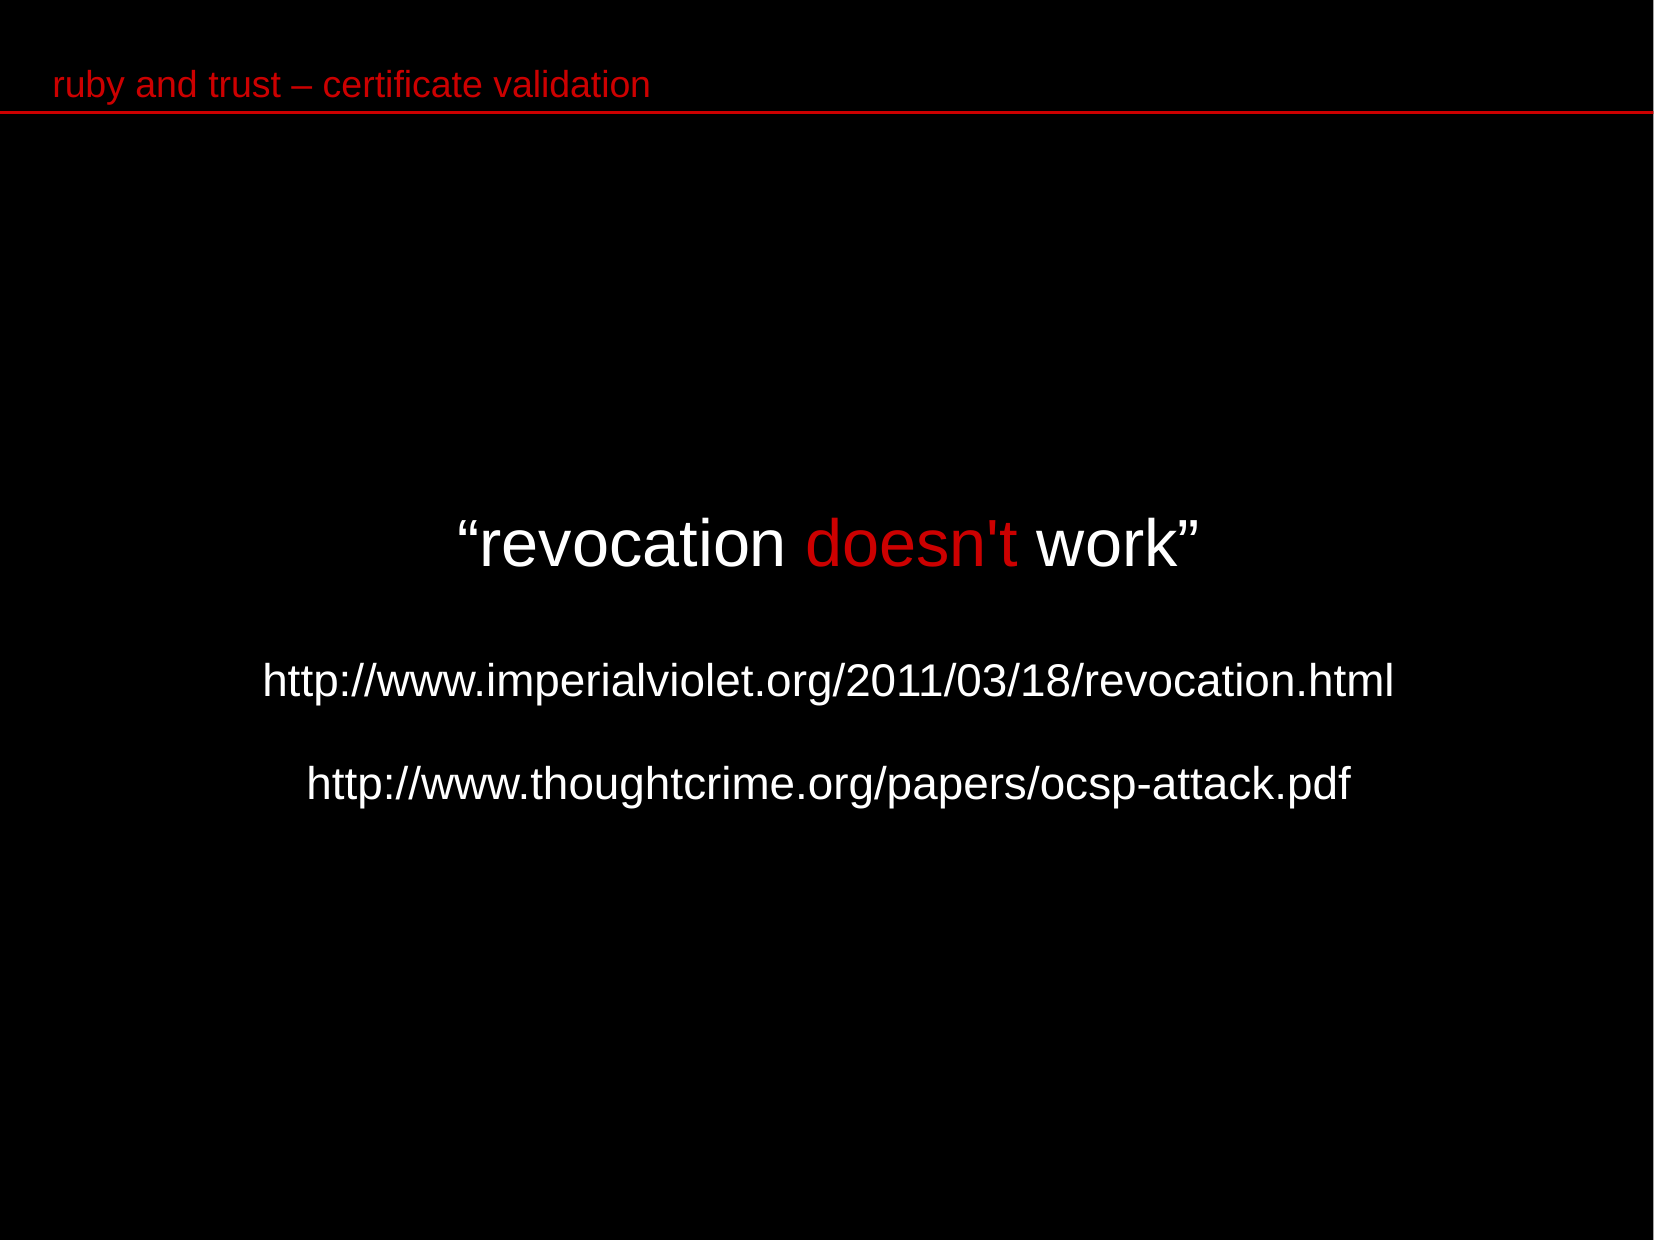

# “revocation doesn't work”
http://www.imperialviolet.org/2011/03/18/revocation.html
http://www.thoughtcrime.org/papers/ocsp-attack.pdf
ruby and trust – certificate validation